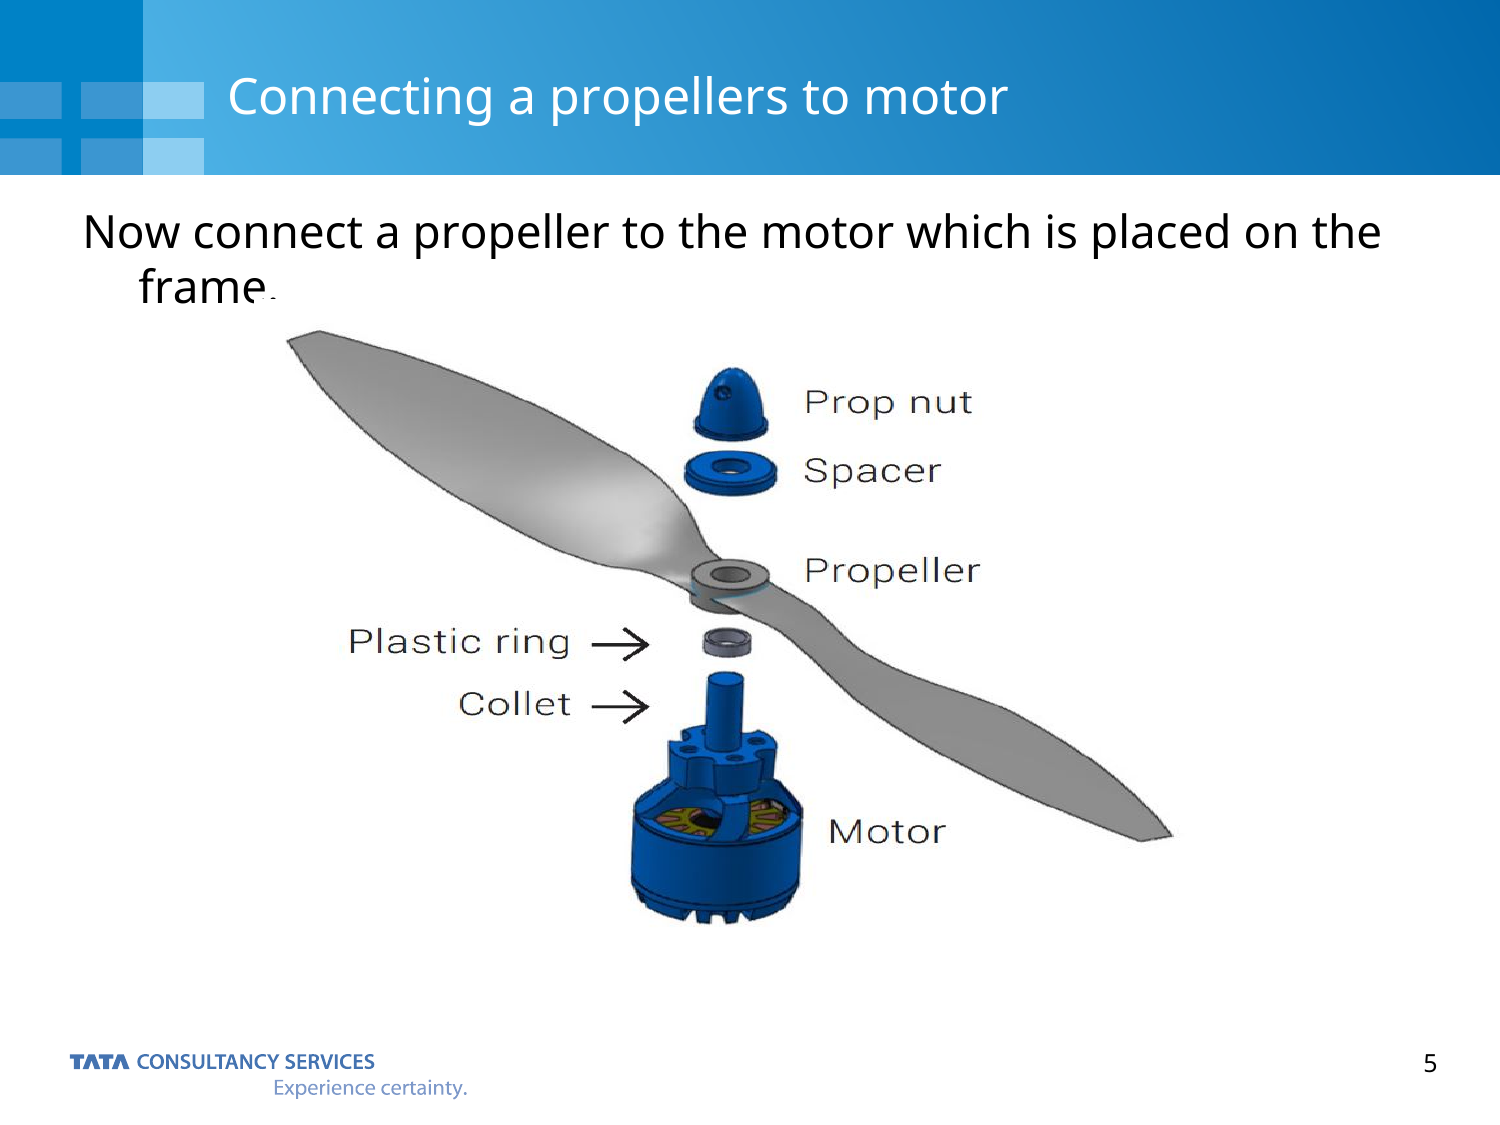

Connecting a propellers to motor
Now connect a propeller to the motor which is placed on the frame.